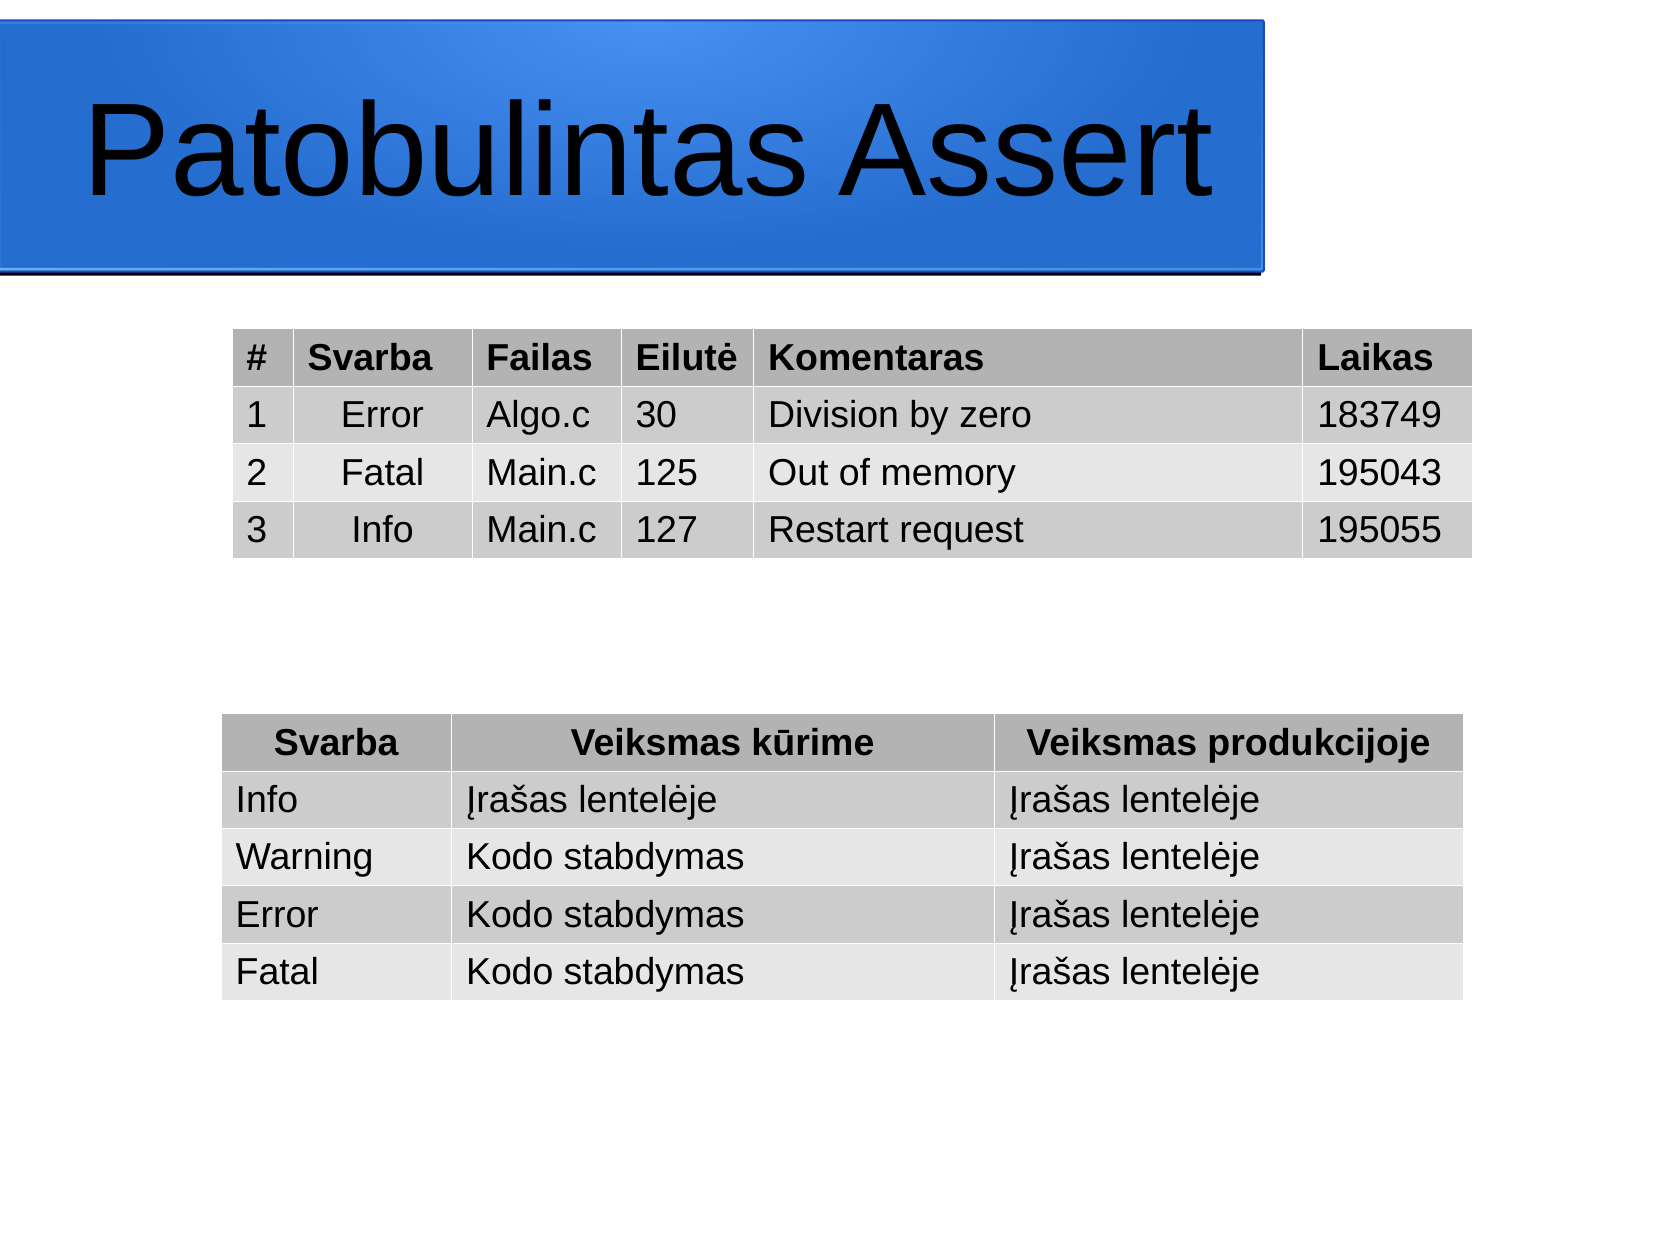

# Patobulintas Assert
| # | Svarba | Failas | Eilutė | Komentaras | Laikas |
| --- | --- | --- | --- | --- | --- |
| 1 | Error | Algo.c | 30 | Division by zero | 183749 |
| 2 | Fatal | Main.c | 125 | Out of memory | 195043 |
| 3 | Info | Main.c | 127 | Restart request | 195055 |
| Svarba | Veiksmas kūrime | Veiksmas produkcijoje |
| --- | --- | --- |
| Info | Įrašas lentelėje | Įrašas lentelėje |
| Warning | Kodo stabdymas | Įrašas lentelėje |
| Error | Kodo stabdymas | Įrašas lentelėje |
| Fatal | Kodo stabdymas | Įrašas lentelėje |